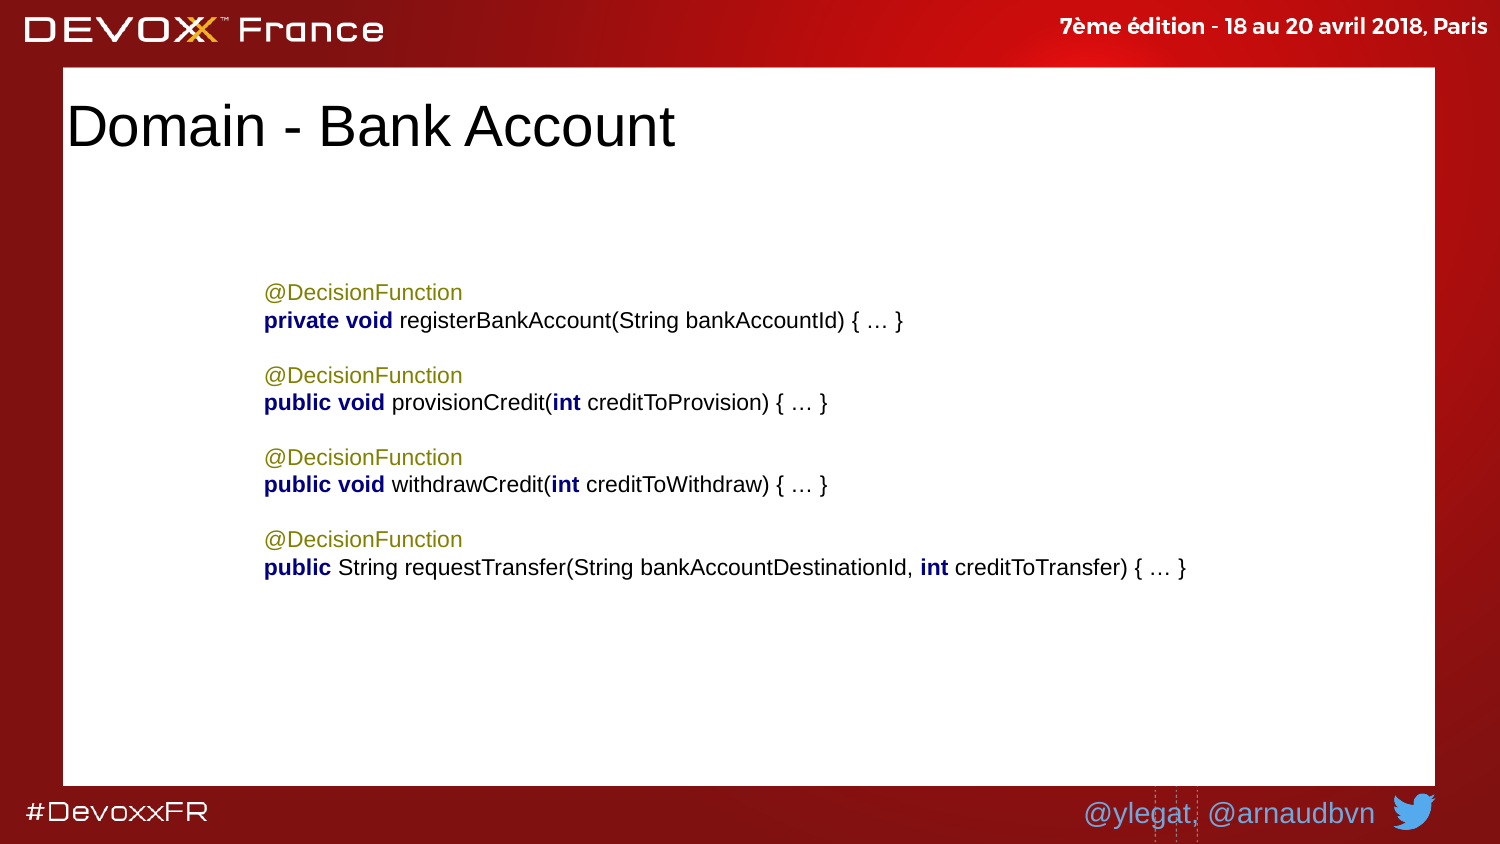

# Domain - Bank Account
@DecisionFunction
private void registerBankAccount(String bankAccountId) { … }
@DecisionFunction
public void provisionCredit(int creditToProvision) { … }
@DecisionFunction
public void withdrawCredit(int creditToWithdraw) { … }
@DecisionFunction
public String requestTransfer(String bankAccountDestinationId, int creditToTransfer) { … }
@ylegat, @arnaudbvn